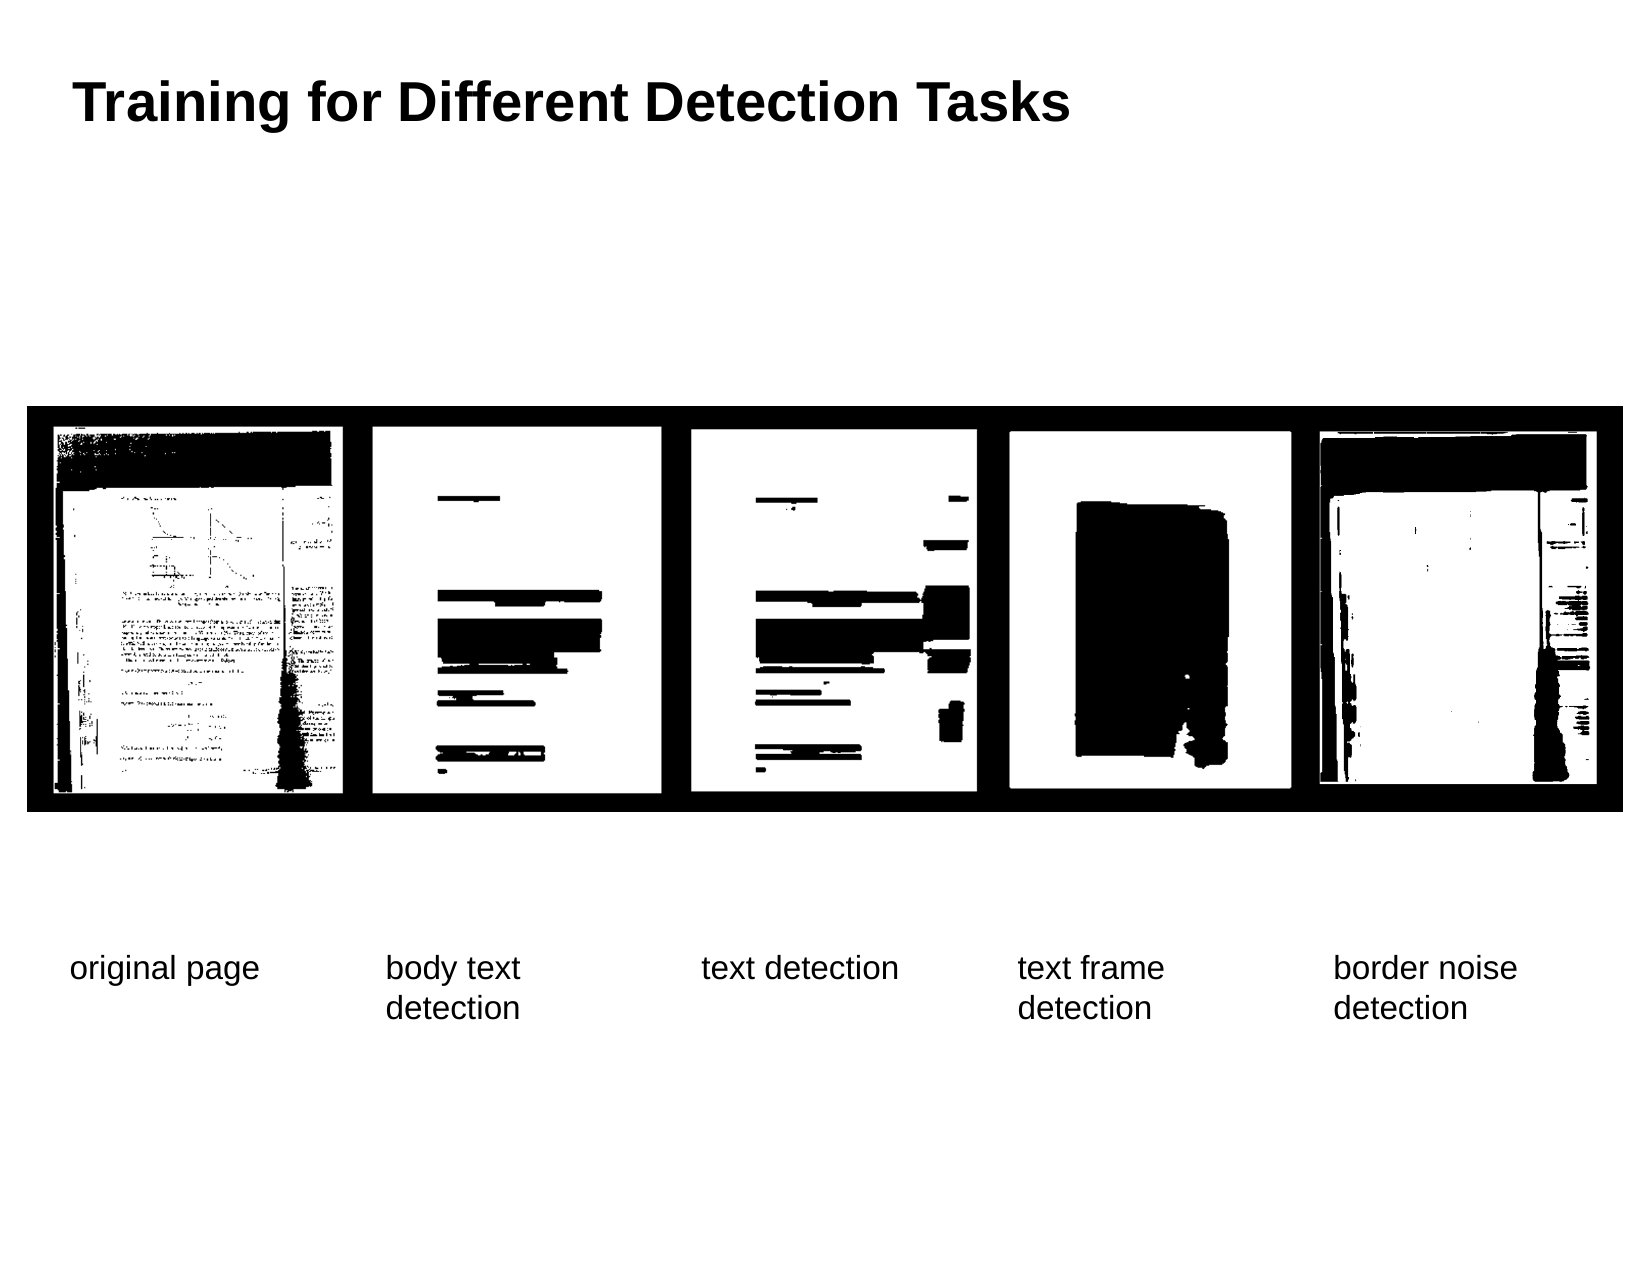

# Training for Different Detection Tasks
original page
body text detection
text detection
text frame detection
border noise detection